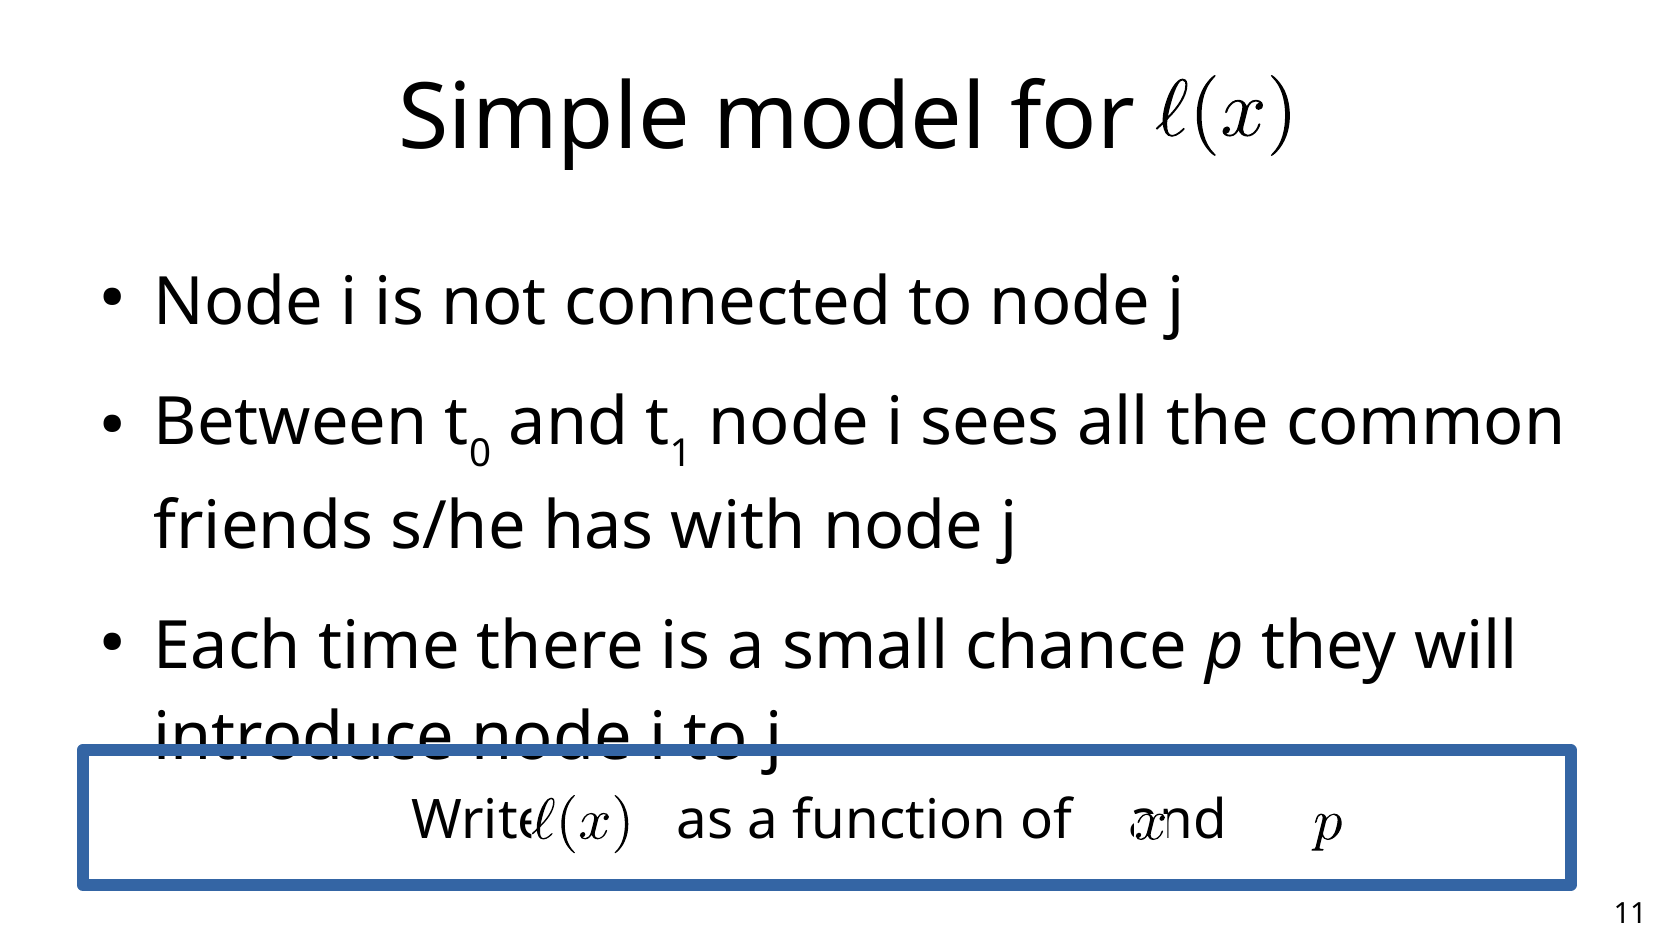

# Simple model for
Node i is not connected to node j
Between t0 and t1 node i sees all the common friends s/he has with node j
Each time there is a small chance p they will introduce node i to j
Write as a function of and
11